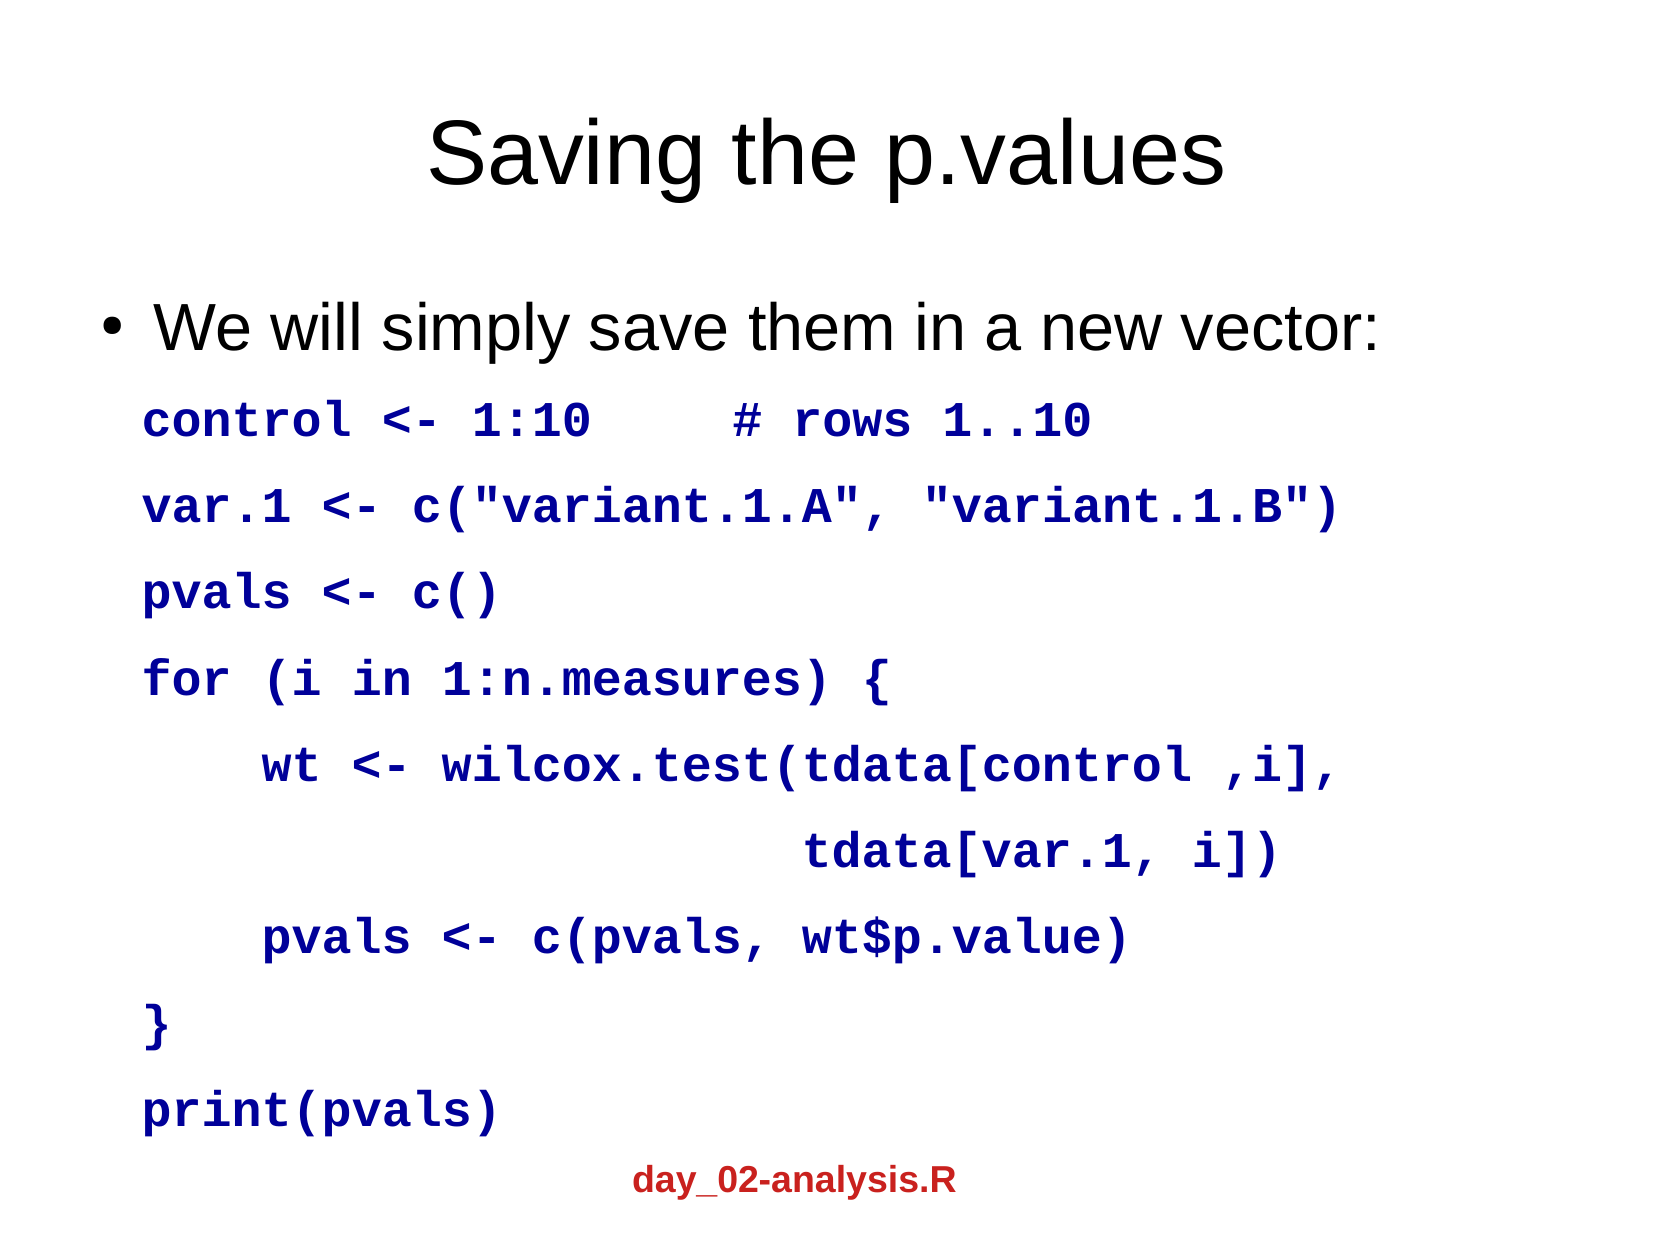

# Saving the p.values
We will simply save them in a new vector:
control <- 1:10		# rows 1..10
var.1 <- c("variant.1.A", "variant.1.B")
pvals <- c()
for (i in 1:n.measures) {
 wt <- wilcox.test(tdata[control ,i],
 tdata[var.1, i])
 pvals <- c(pvals, wt$p.value)
}
print(pvals)
day_02-analysis.R